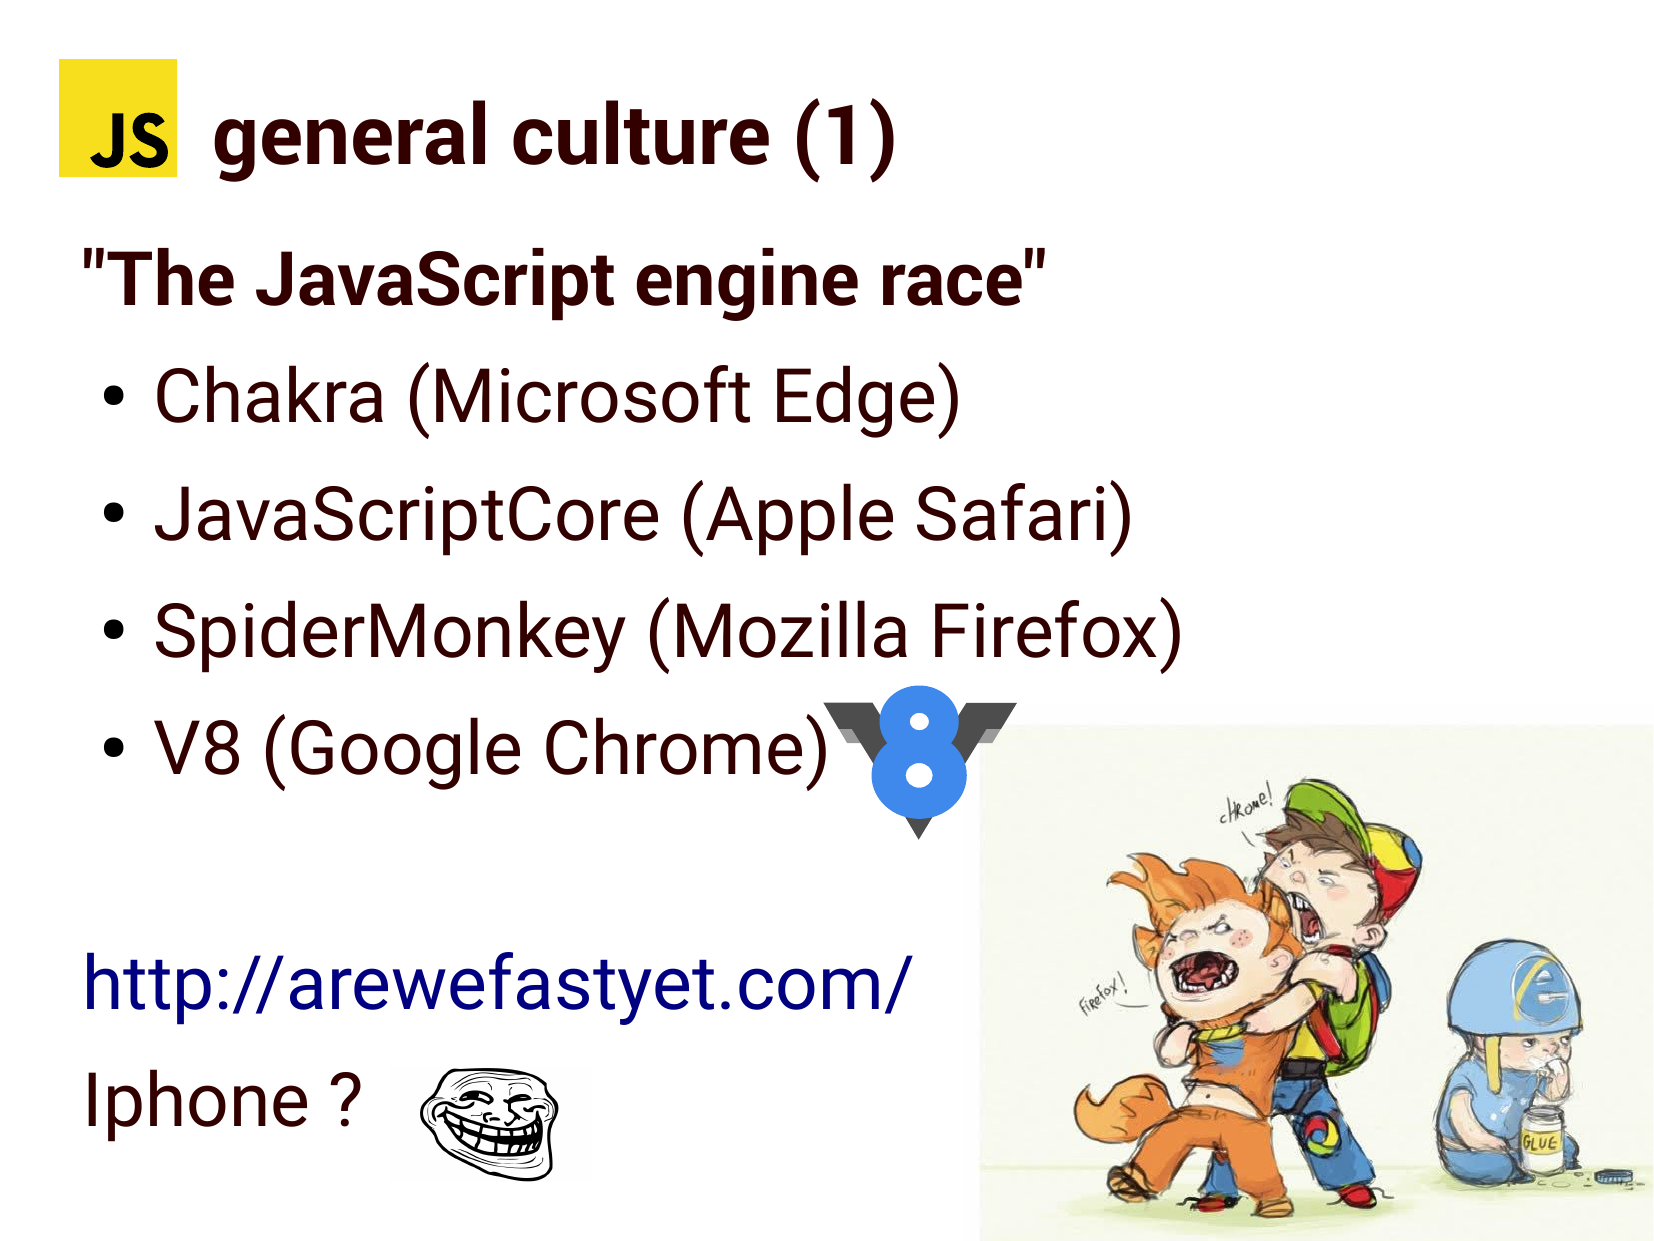

# general culture (1)
"The JavaScript engine race"
Chakra (Microsoft Edge)
JavaScriptCore (Apple Safari)
SpiderMonkey (Mozilla Firefox)
V8 (Google Chrome)
http://arewefastyet.com/
Iphone ?